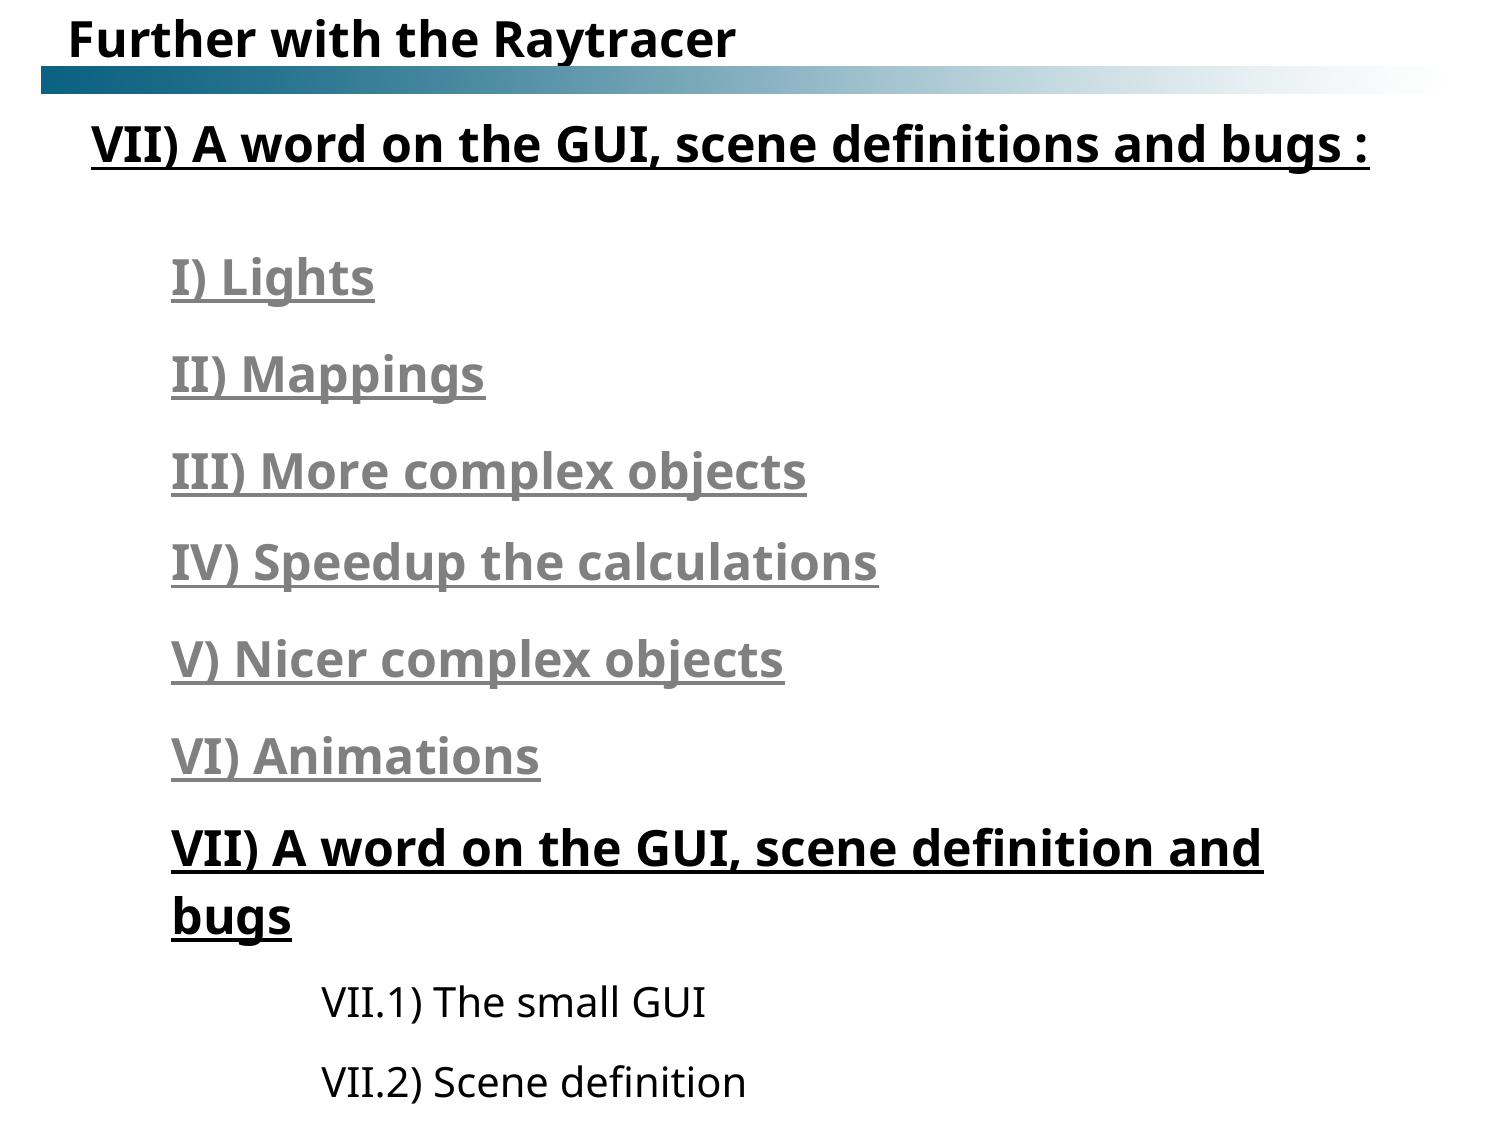

# Further with the Raytracer
VII) A word on the GUI, scene definitions and bugs :
I) Lights
II) Mappings
III) More complex objects
IV) Speedup the calculations
V) Nicer complex objects
VI) Animations
VII) A word on the GUI, scene definition and bugs
	VII.1) The small GUI
	VII.2) Scene definition
	VII.3) Known bugs